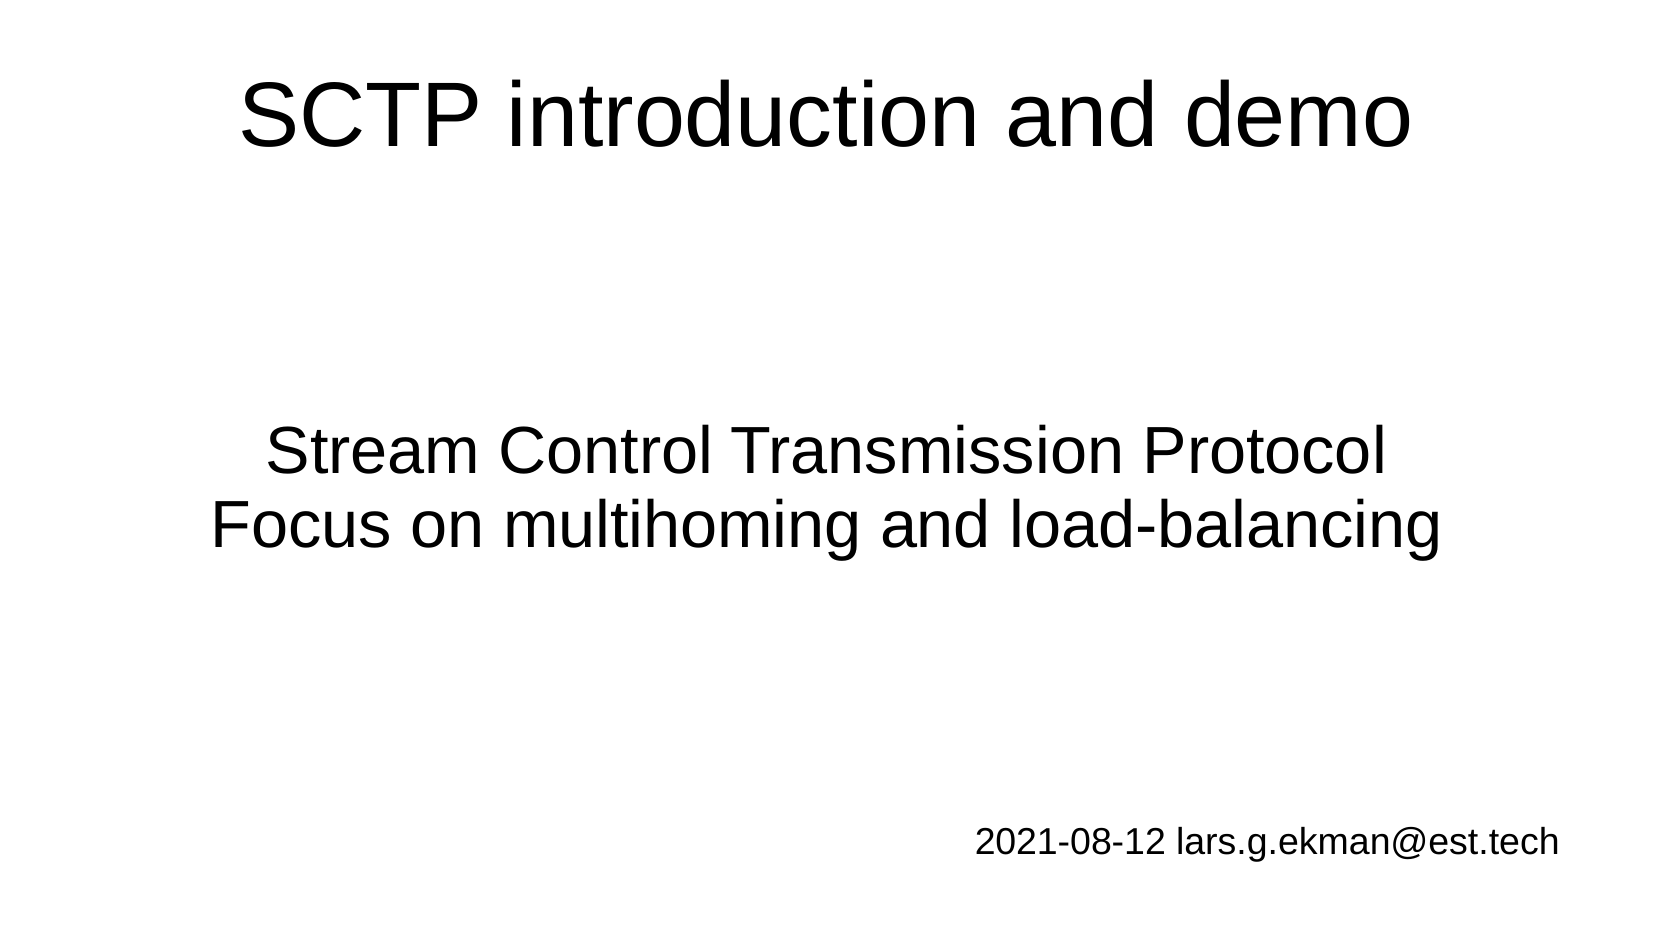

# SCTP introduction and demo
Stream Control Transmission Protocol
Focus on multihoming and load-balancing
2021-08-12 lars.g.ekman@est.tech